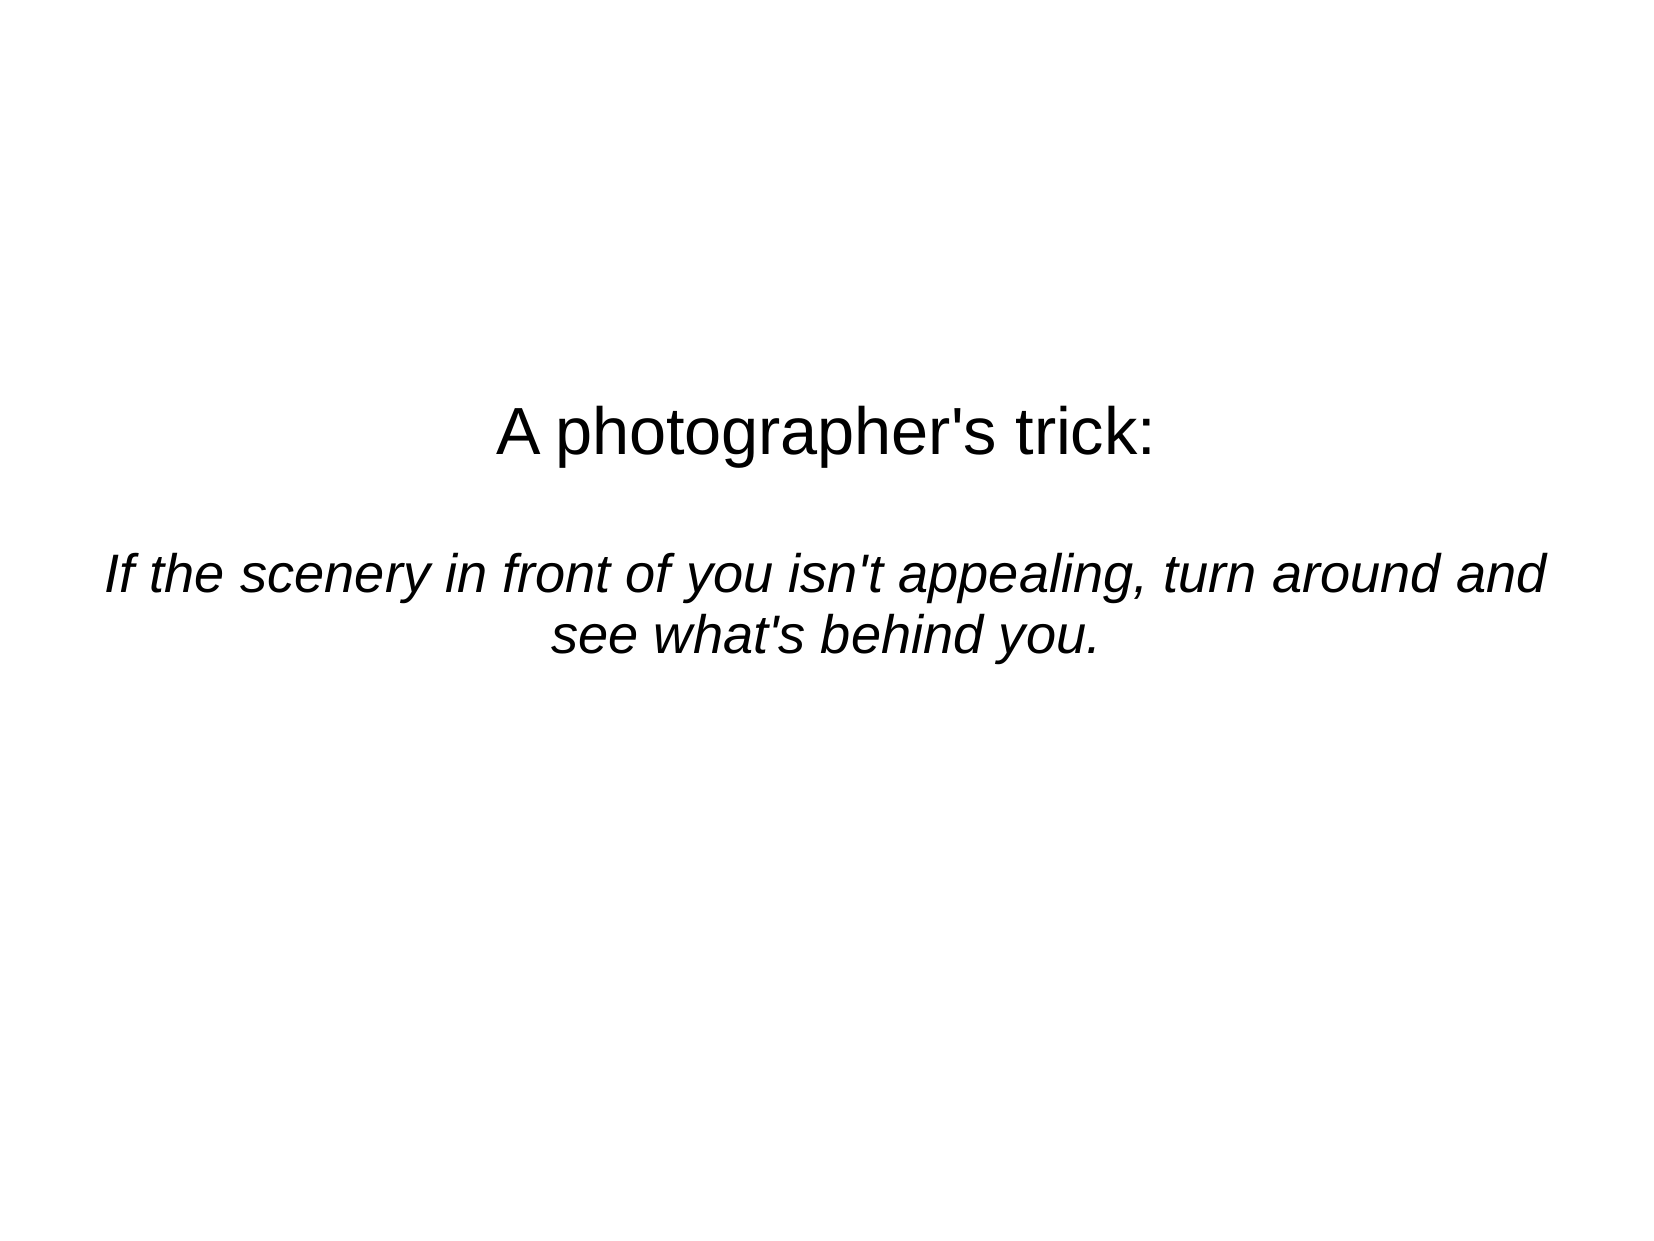

# A photographer's trick:
If the scenery in front of you isn't appealing, turn around and see what's behind you.